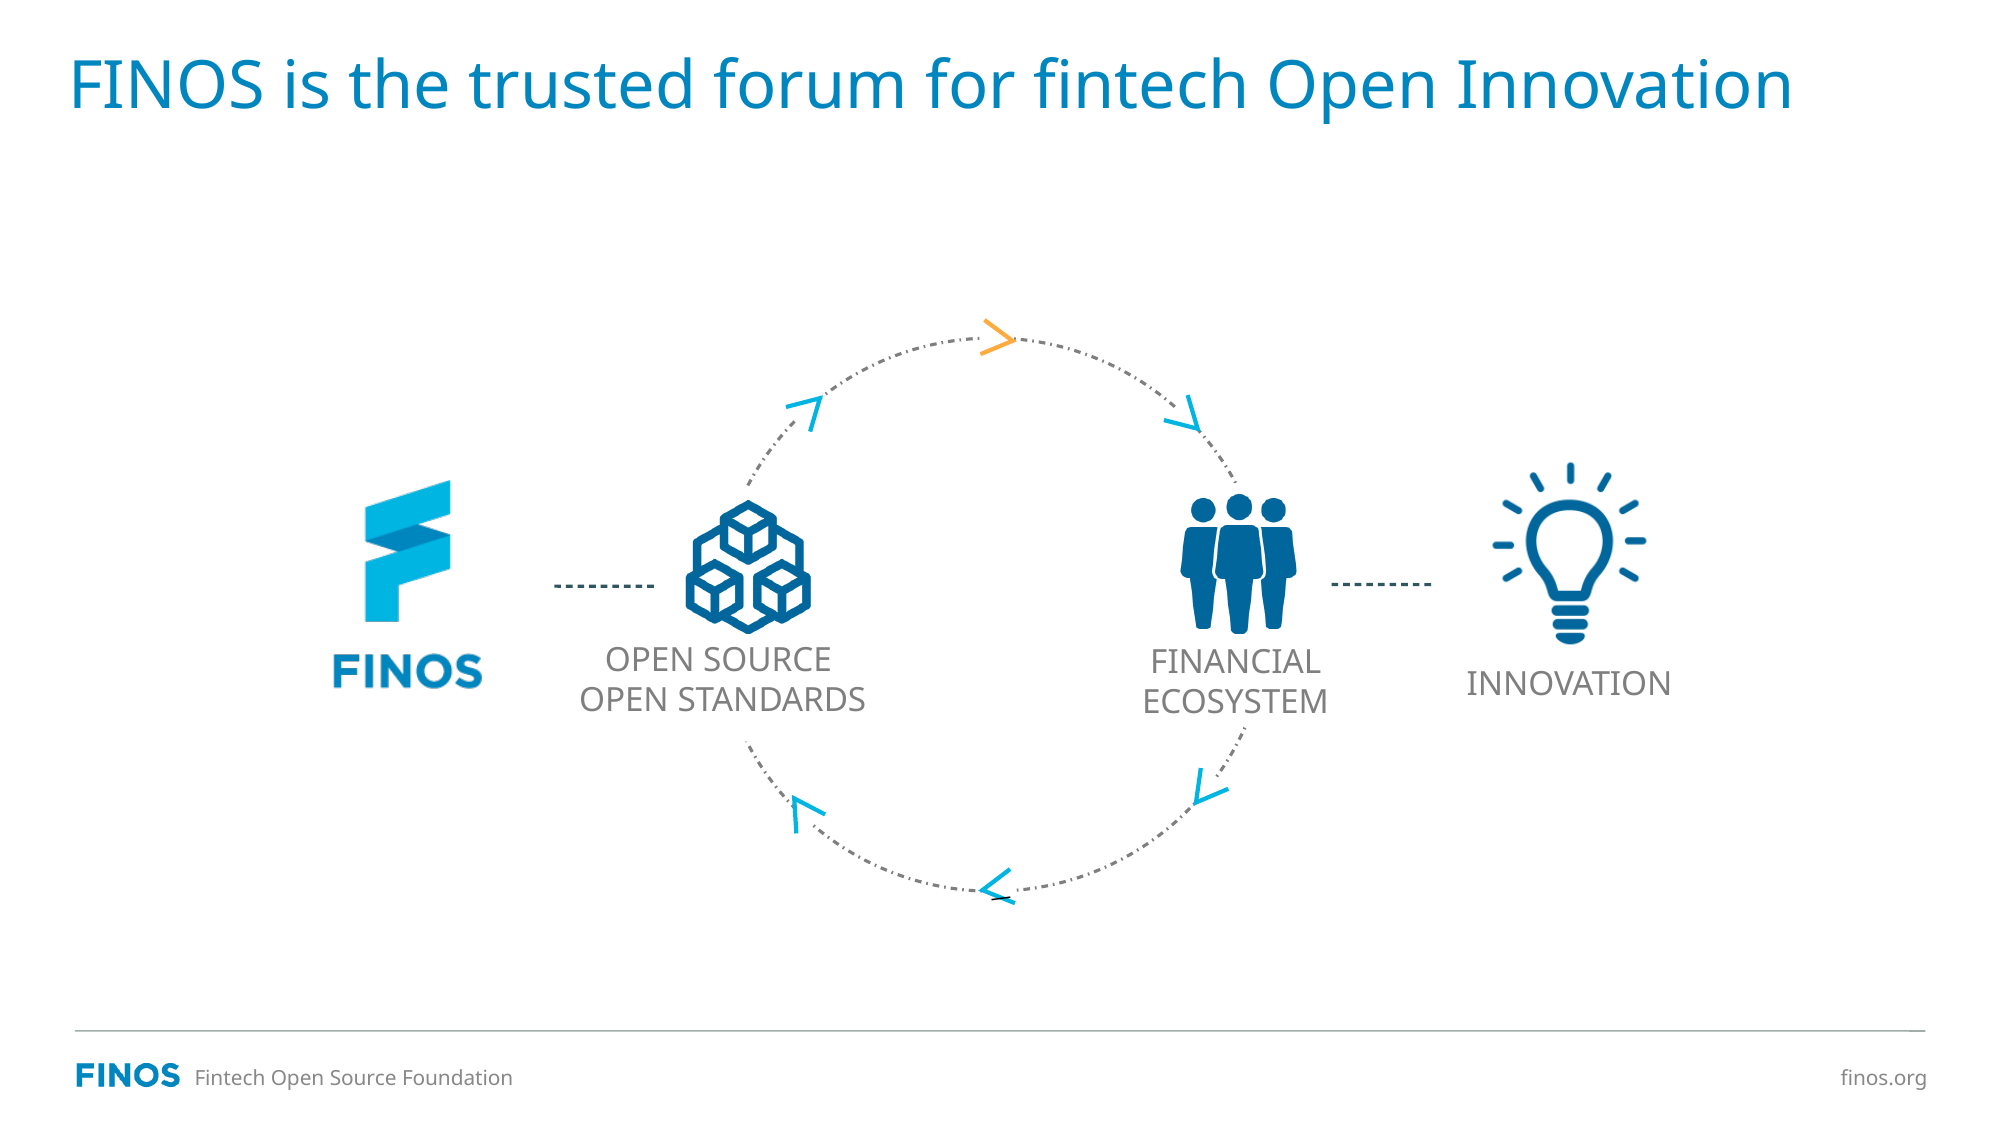

# FINOS is the trusted forum for fintech Open Innovation
INNOVATION
OPEN SOURCE
OPEN STANDARDS
FINANCIAL
ECOSYSTEM
¯